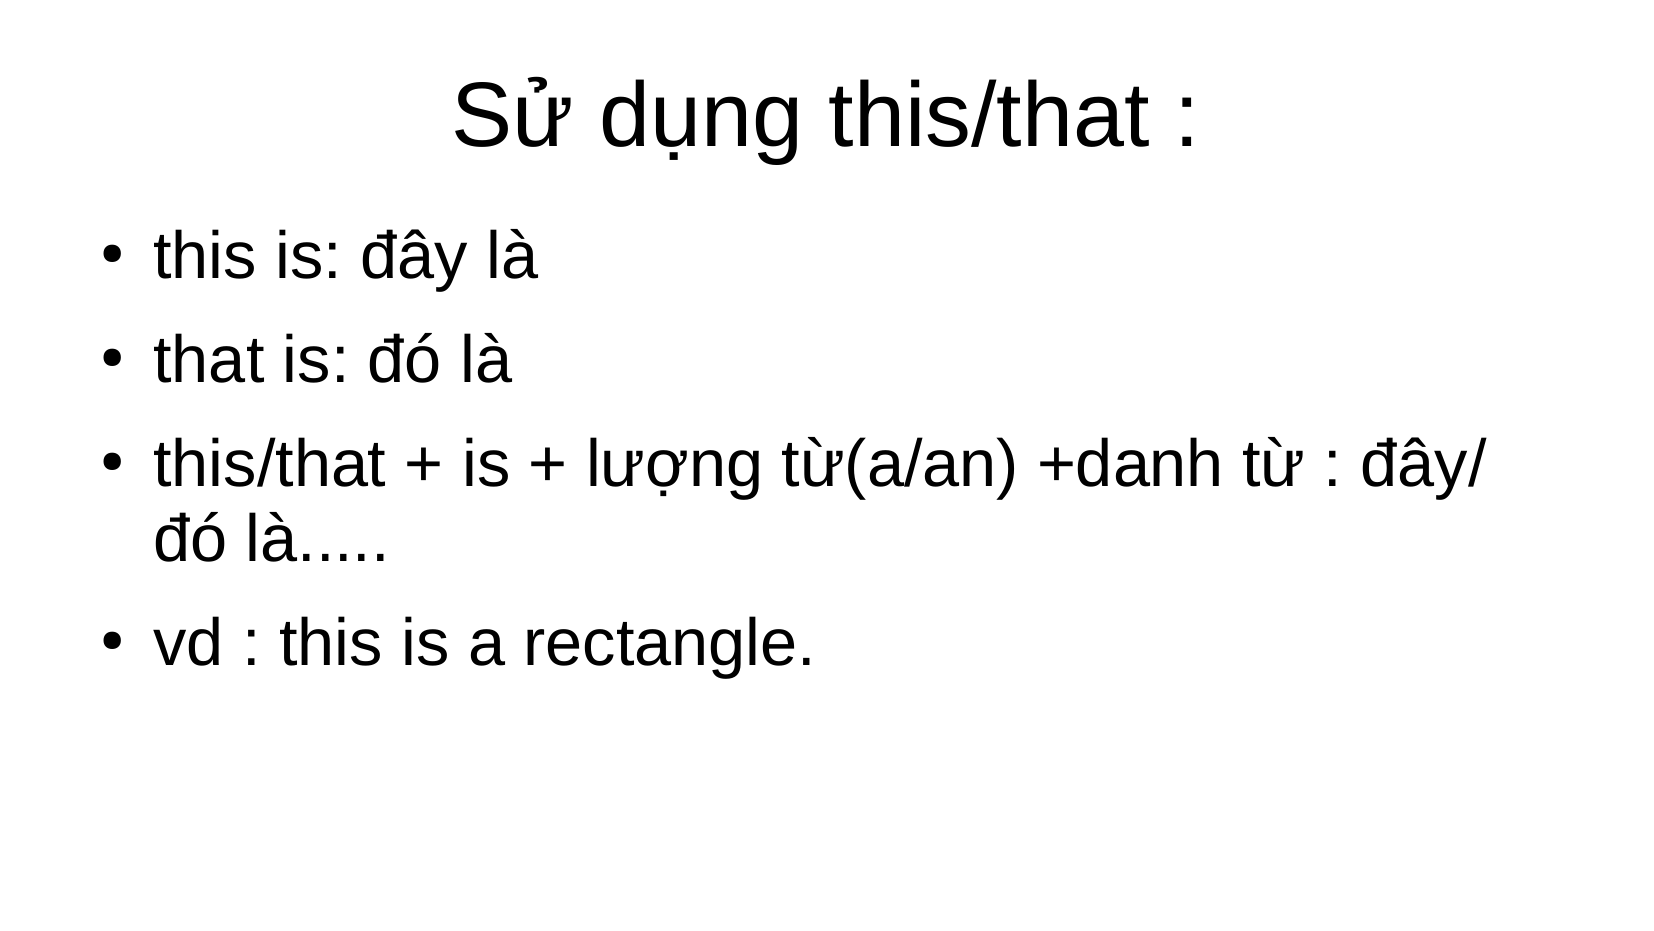

# Sử dụng this/that :
this is: đây là
that is: đó là
this/that + is + lượng từ(a/an) +danh từ : đây/ đó là.....
vd : this is a rectangle.